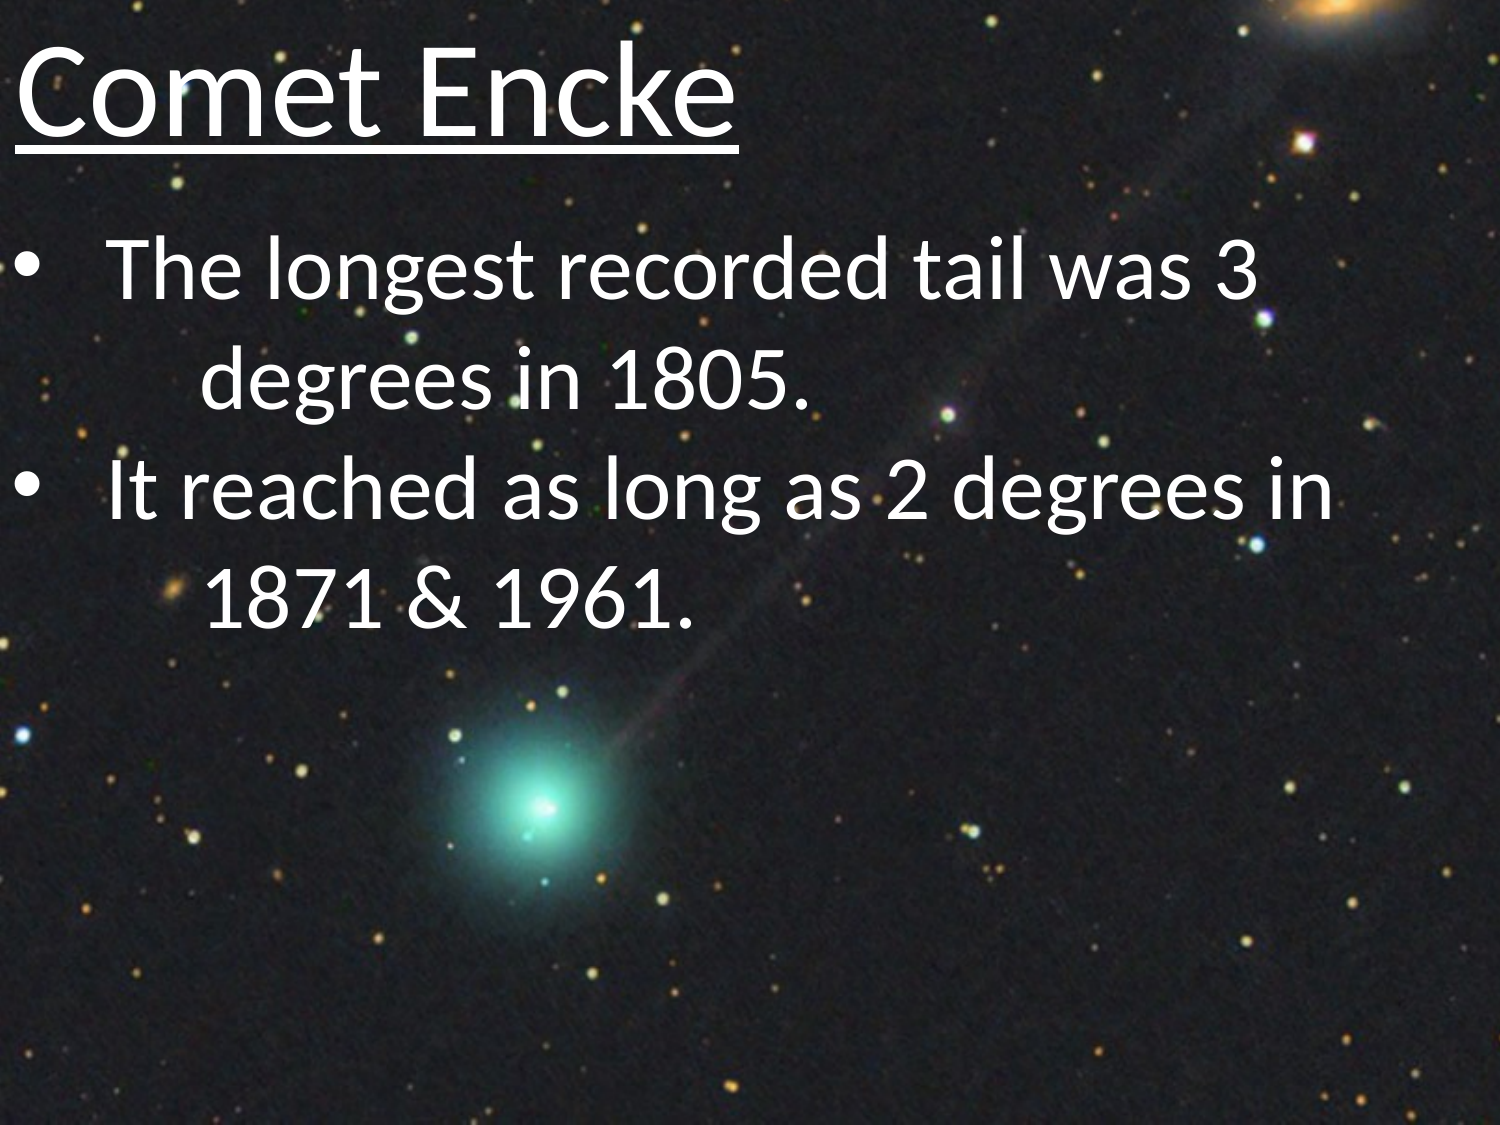

Comet Encke
The longest recorded tail was 3 degrees in 1805.
It reached as long as 2 degrees in 1871 & 1961.